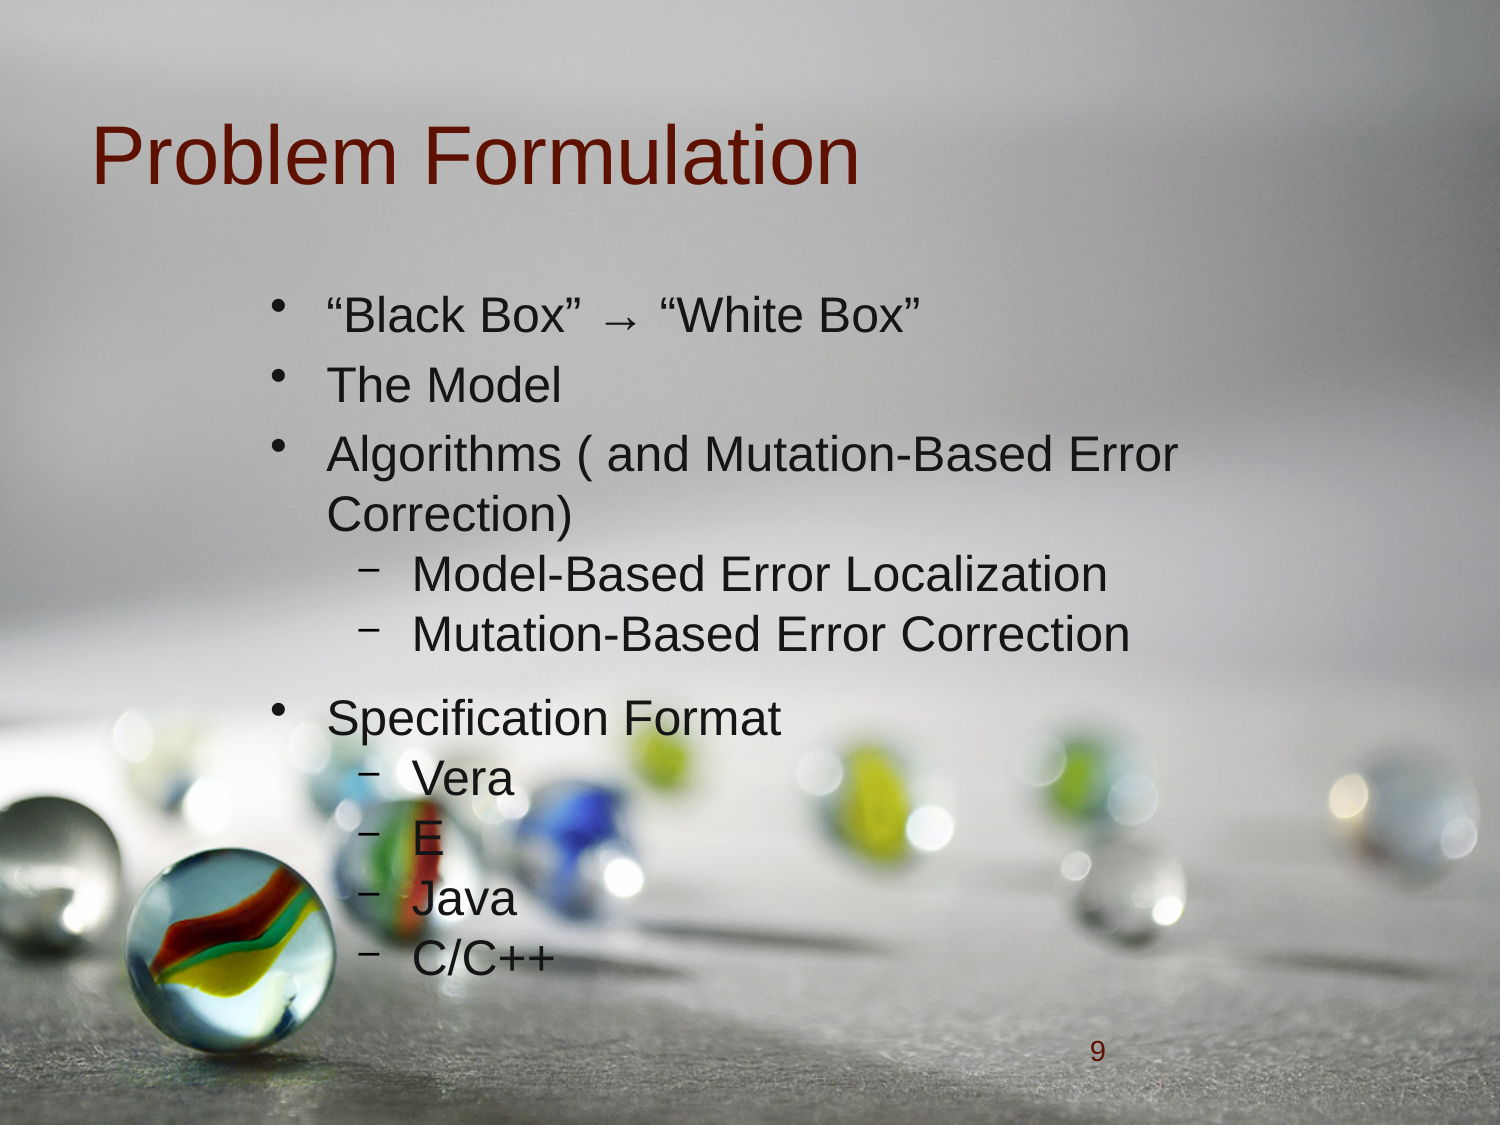

# Problem Formulation
“Black Box” → “White Box”
The Model
Algorithms ( and Mutation-Based Error Correction)
Model-Based Error Localization
Mutation-Based Error Correction
Specification Format
Vera
E
Java
C/C++
Tallinn, 01.01.2016
9